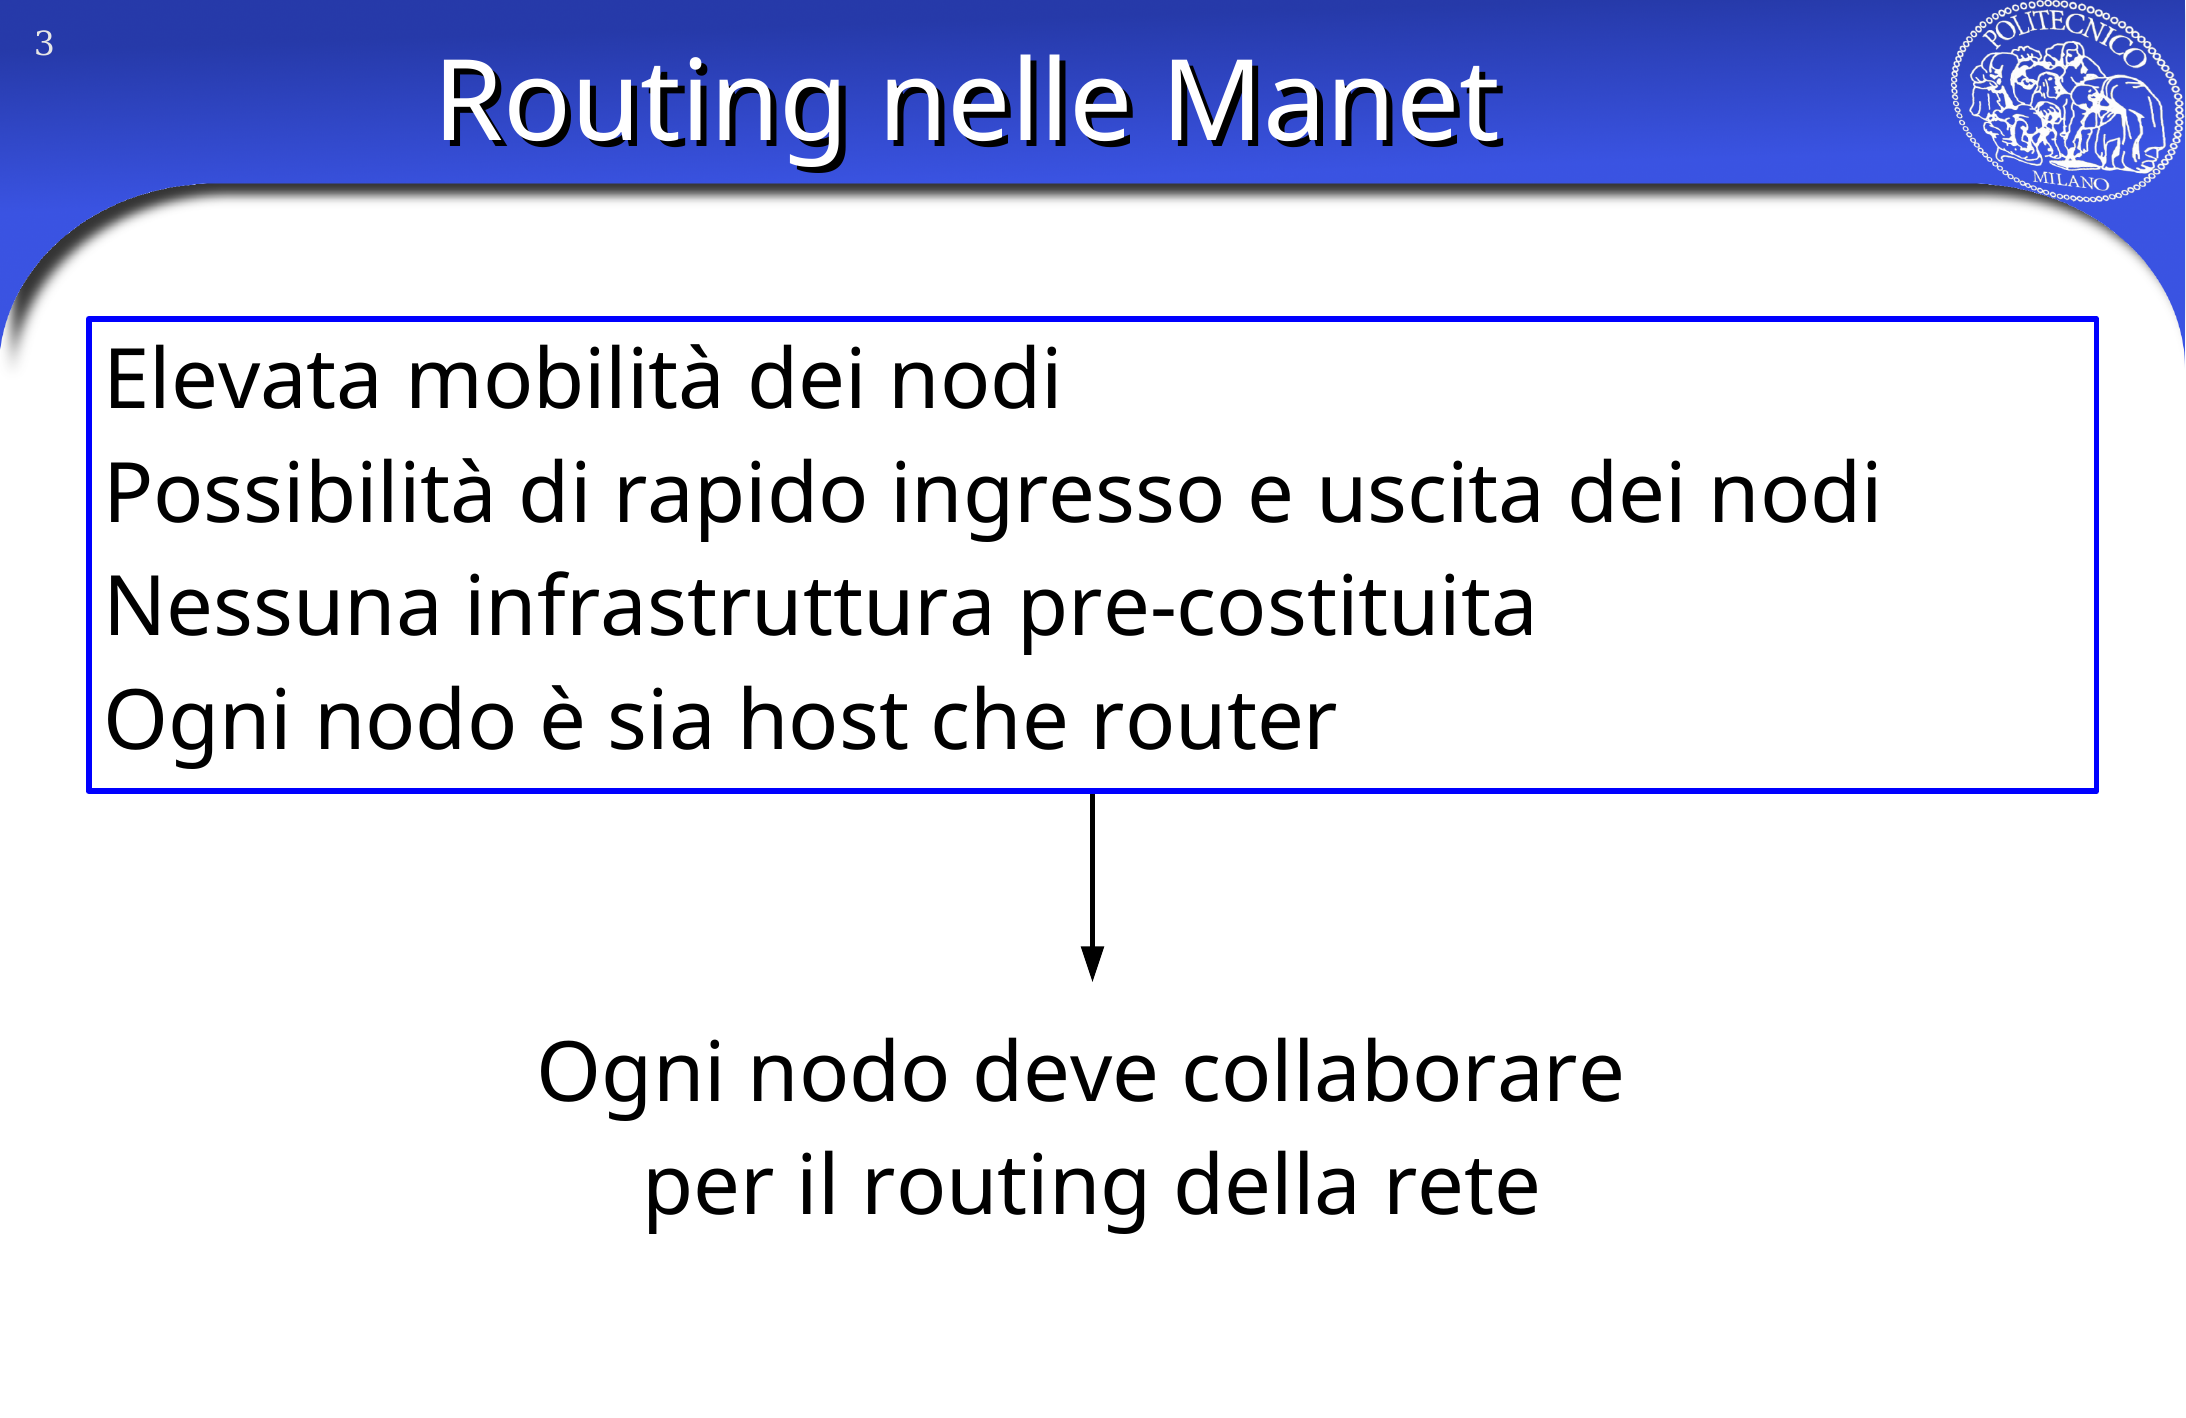

3
# Routing nelle Manet
Elevata mobilità dei nodi
Possibilità di rapido ingresso e uscita dei nodi
Nessuna infrastruttura pre-costituita
Ogni nodo è sia host che router
Ogni nodo deve collaborare
per il routing della rete